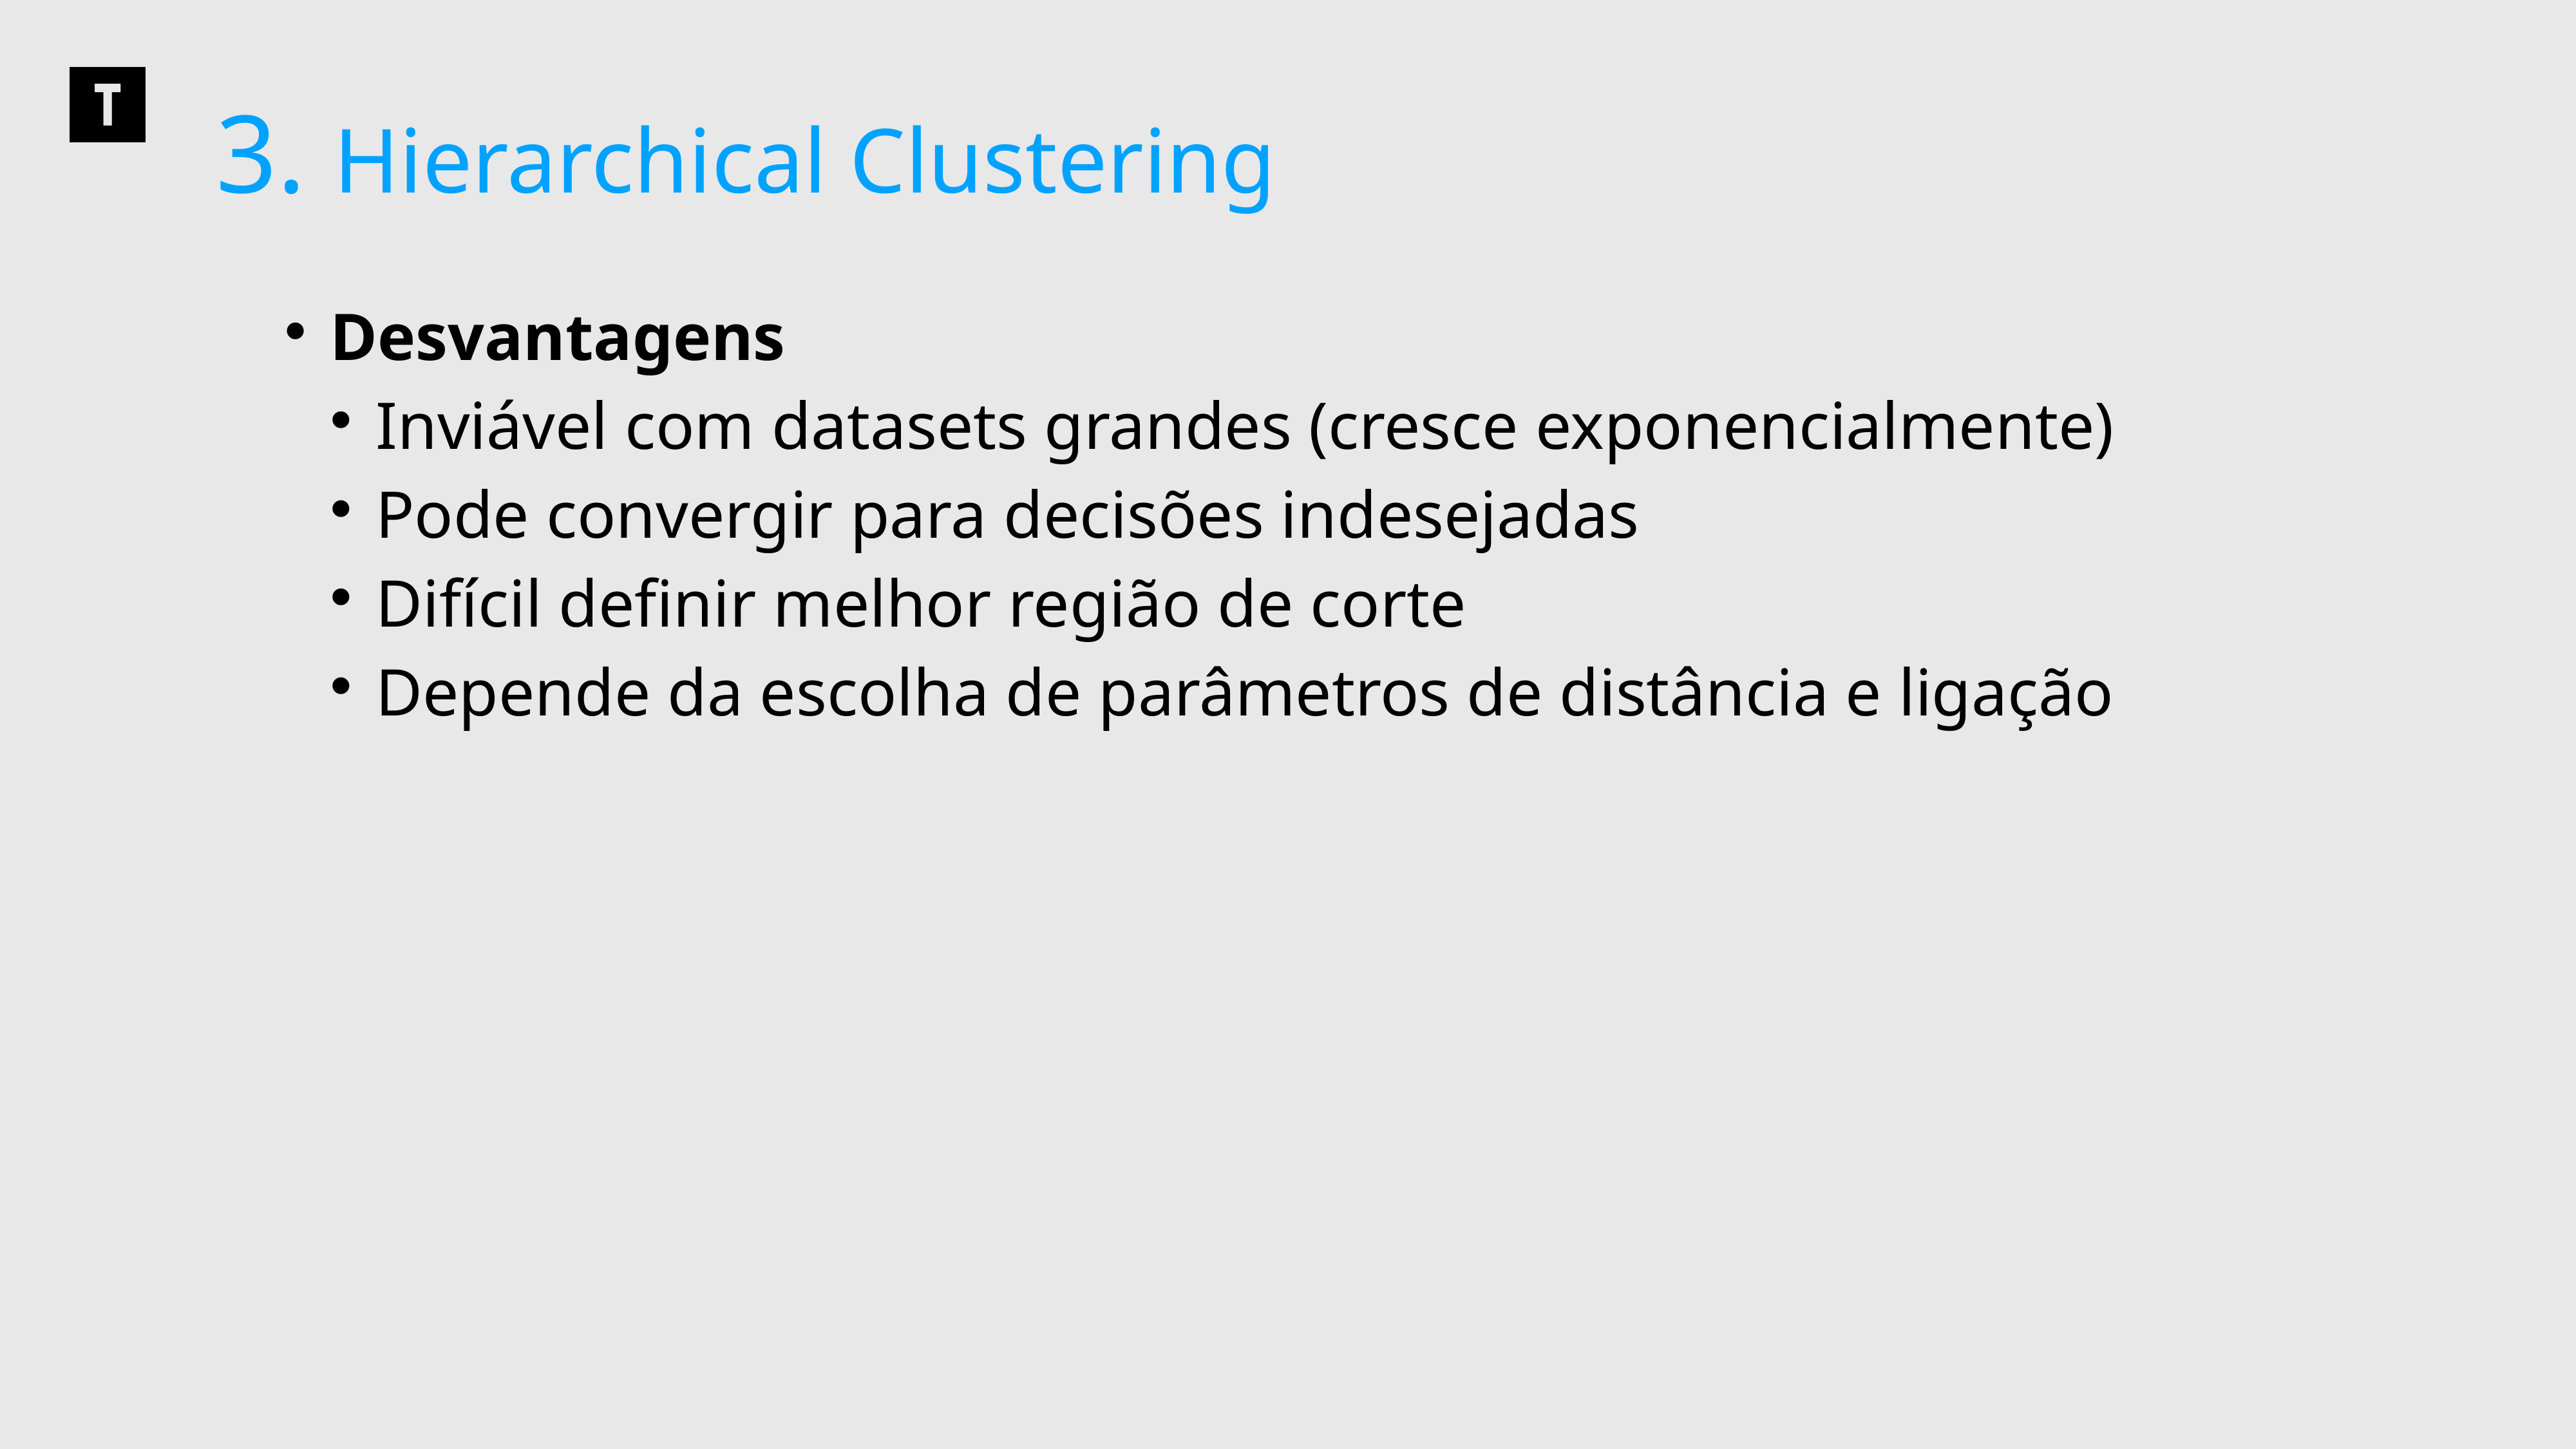

3. Hierarchical Clustering
 Desvantagens
 Inviável com datasets grandes (cresce exponencialmente)
 Pode convergir para decisões indesejadas
 Difícil definir melhor região de corte
 Depende da escolha de parâmetros de distância e ligação